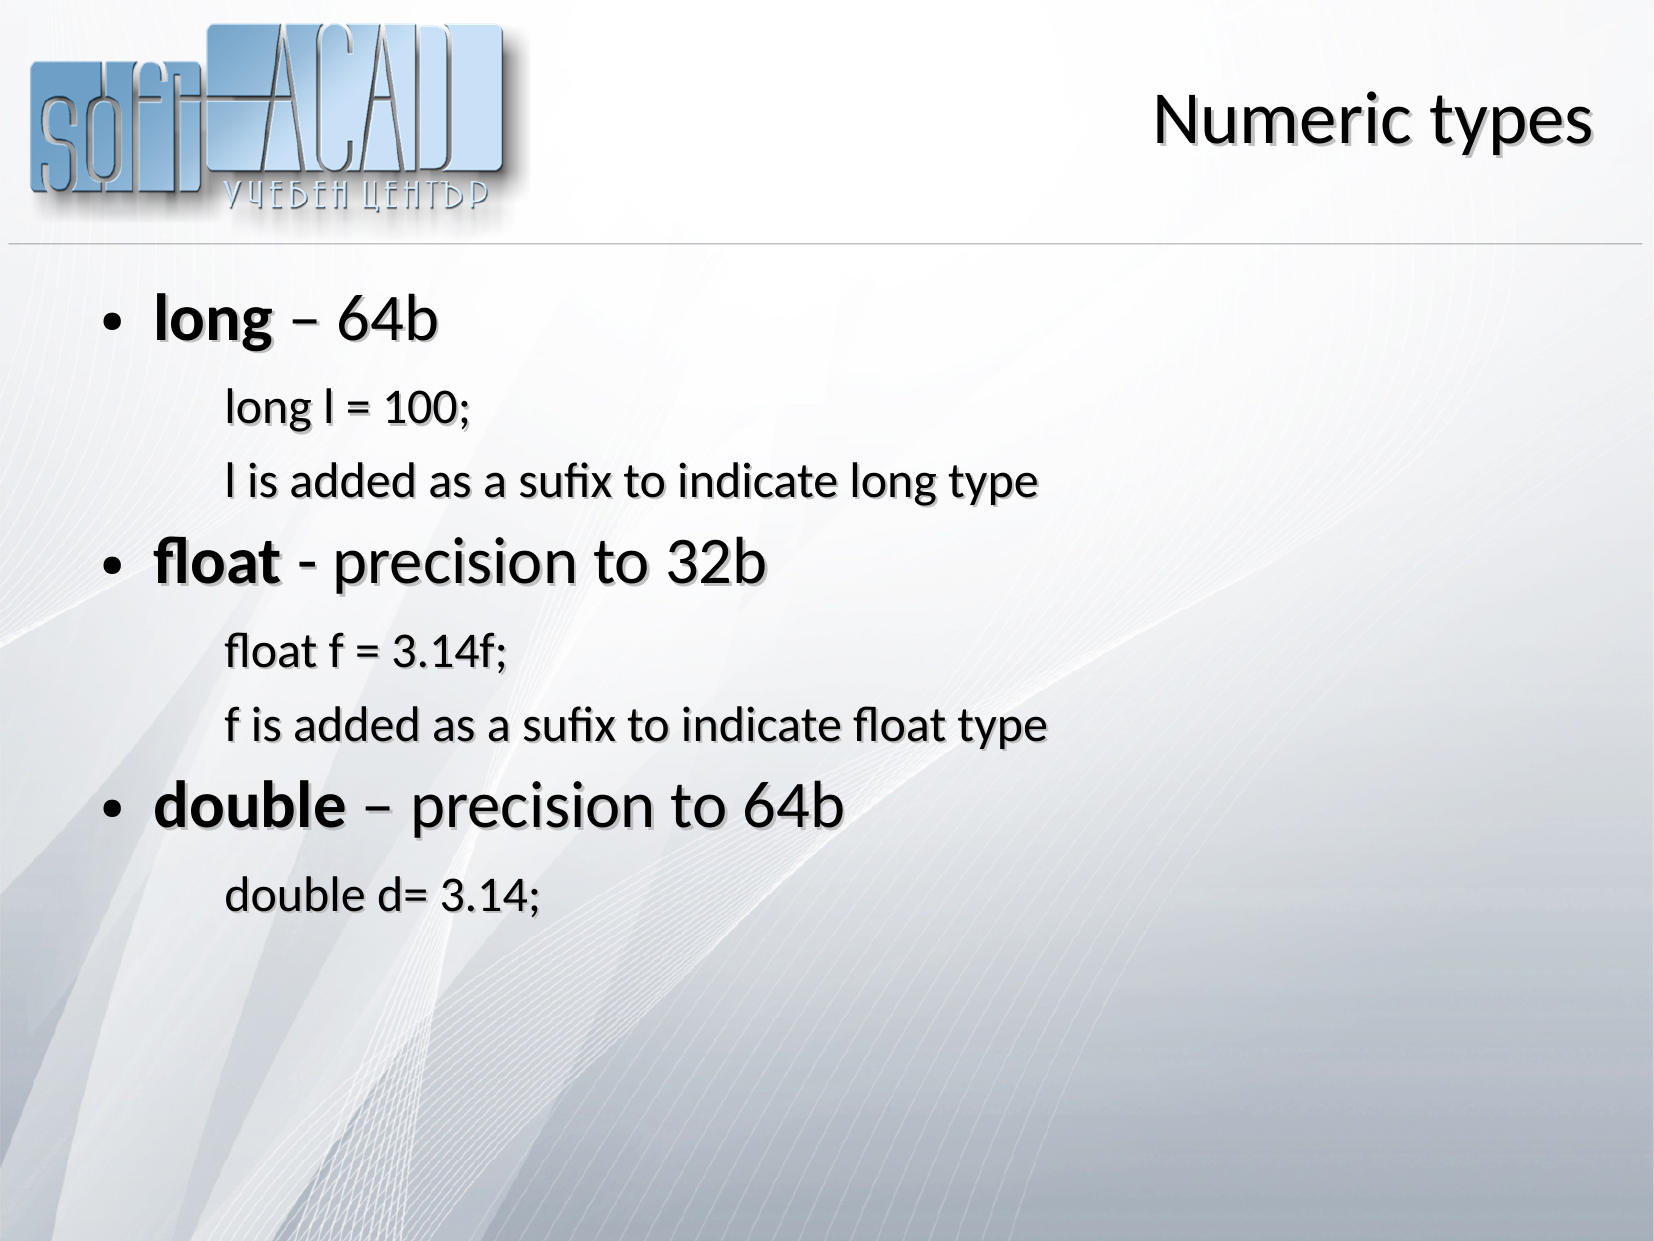

# Numeric types
long – 64b
long l = 100;
l is added as a sufix to indicate long type
float - precision to 32b
float f = 3.14f;
f is added as a sufix to indicate float type
double – precision to 64b
double d= 3.14;